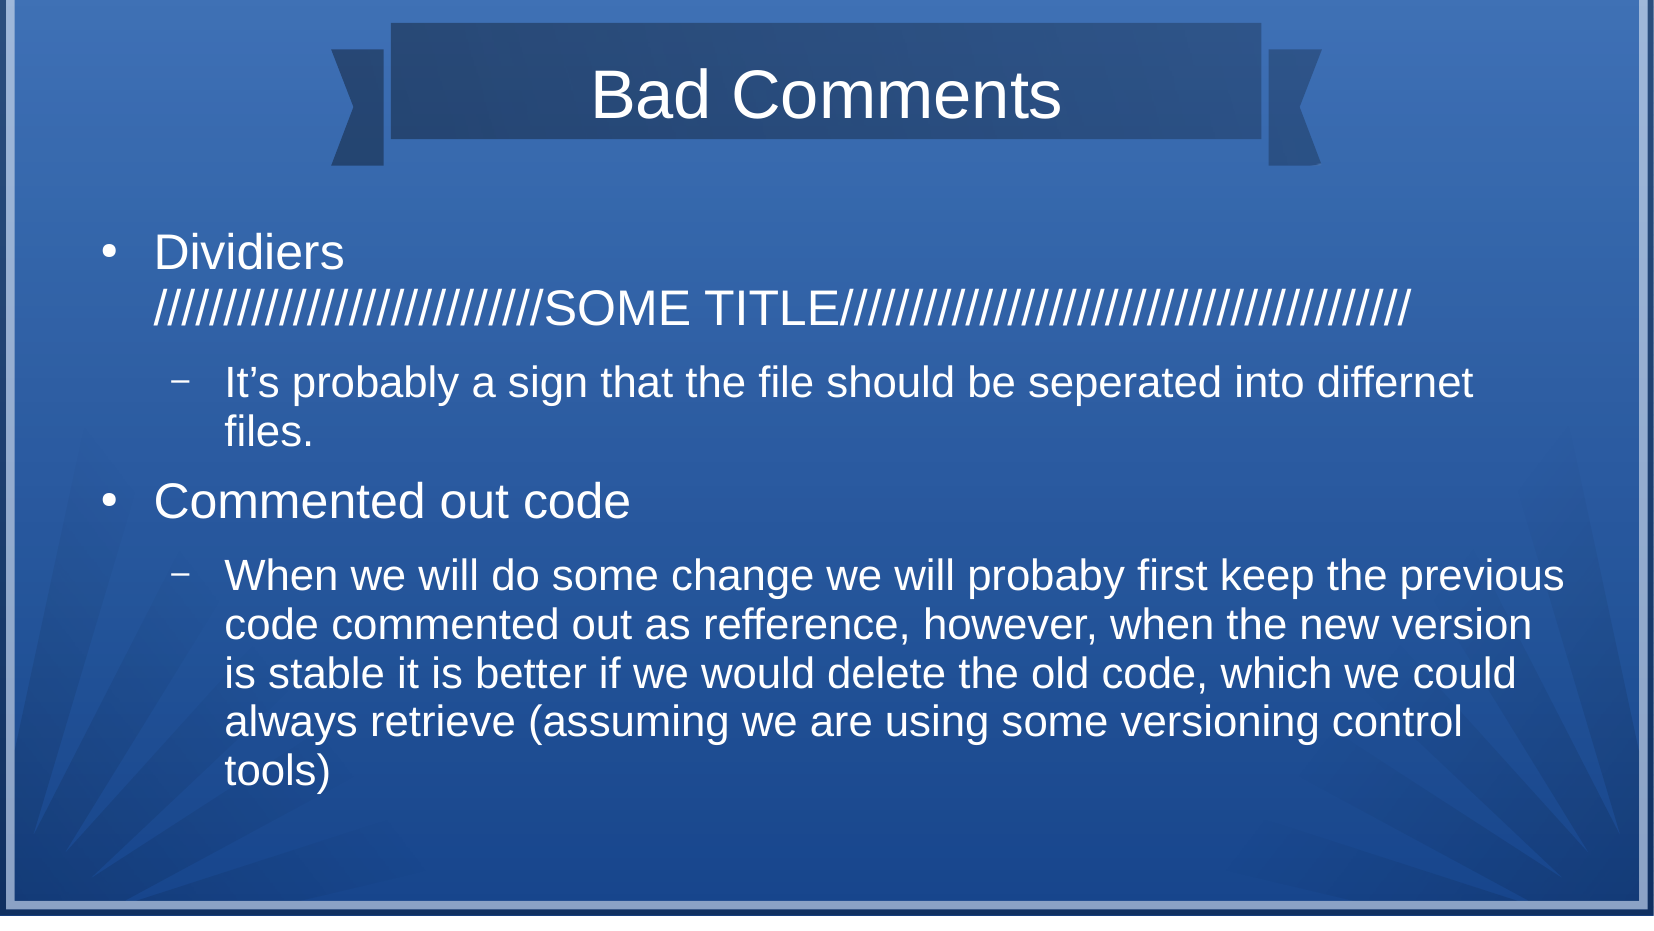

# Bad Comments
Dividiers
////////////////////////////SOME TITLE/////////////////////////////////////////
It’s probably a sign that the file should be seperated into differnet files.
Commented out code
When we will do some change we will probaby first keep the previous code commented out as refference, however, when the new version is stable it is better if we would delete the old code, which we could always retrieve (assuming we are using some versioning control tools)